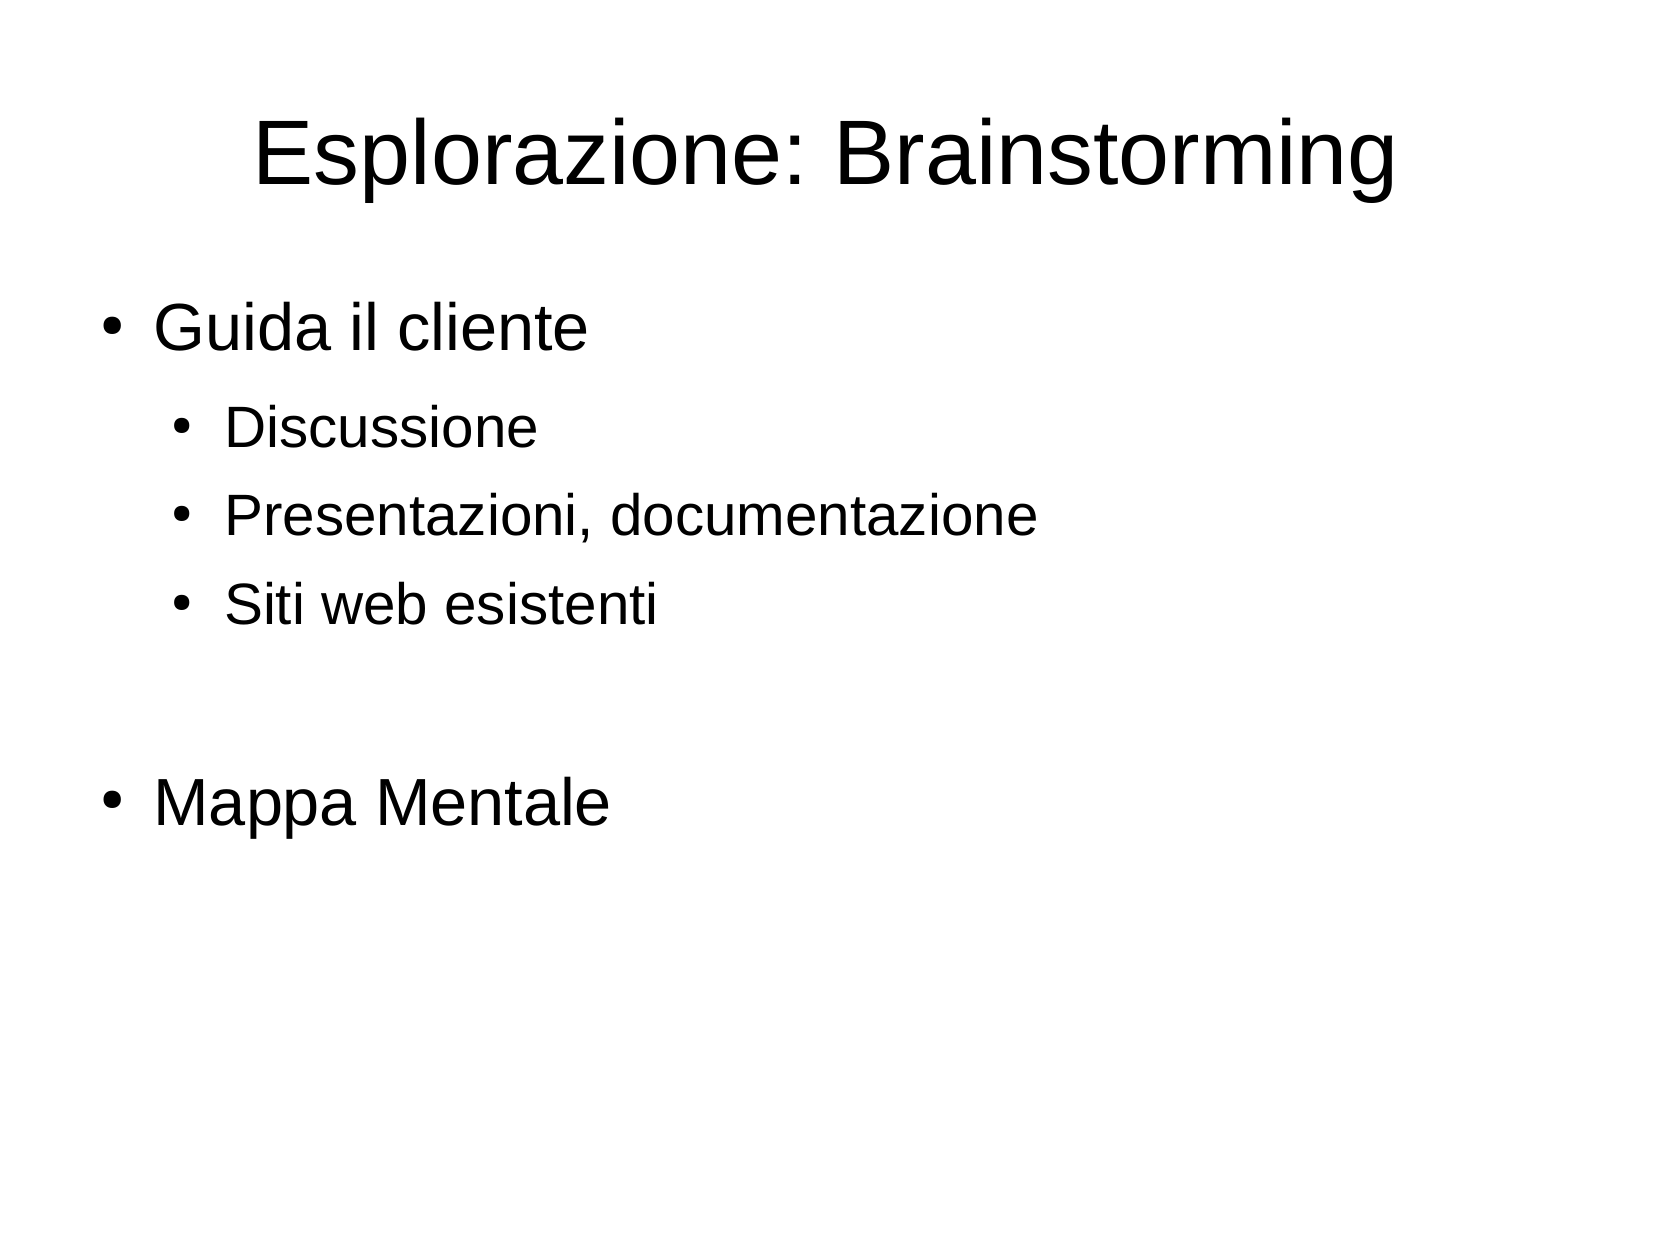

# Esplorazione: Brainstorming
Guida il cliente
Discussione
Presentazioni, documentazione
Siti web esistenti
Mappa Mentale